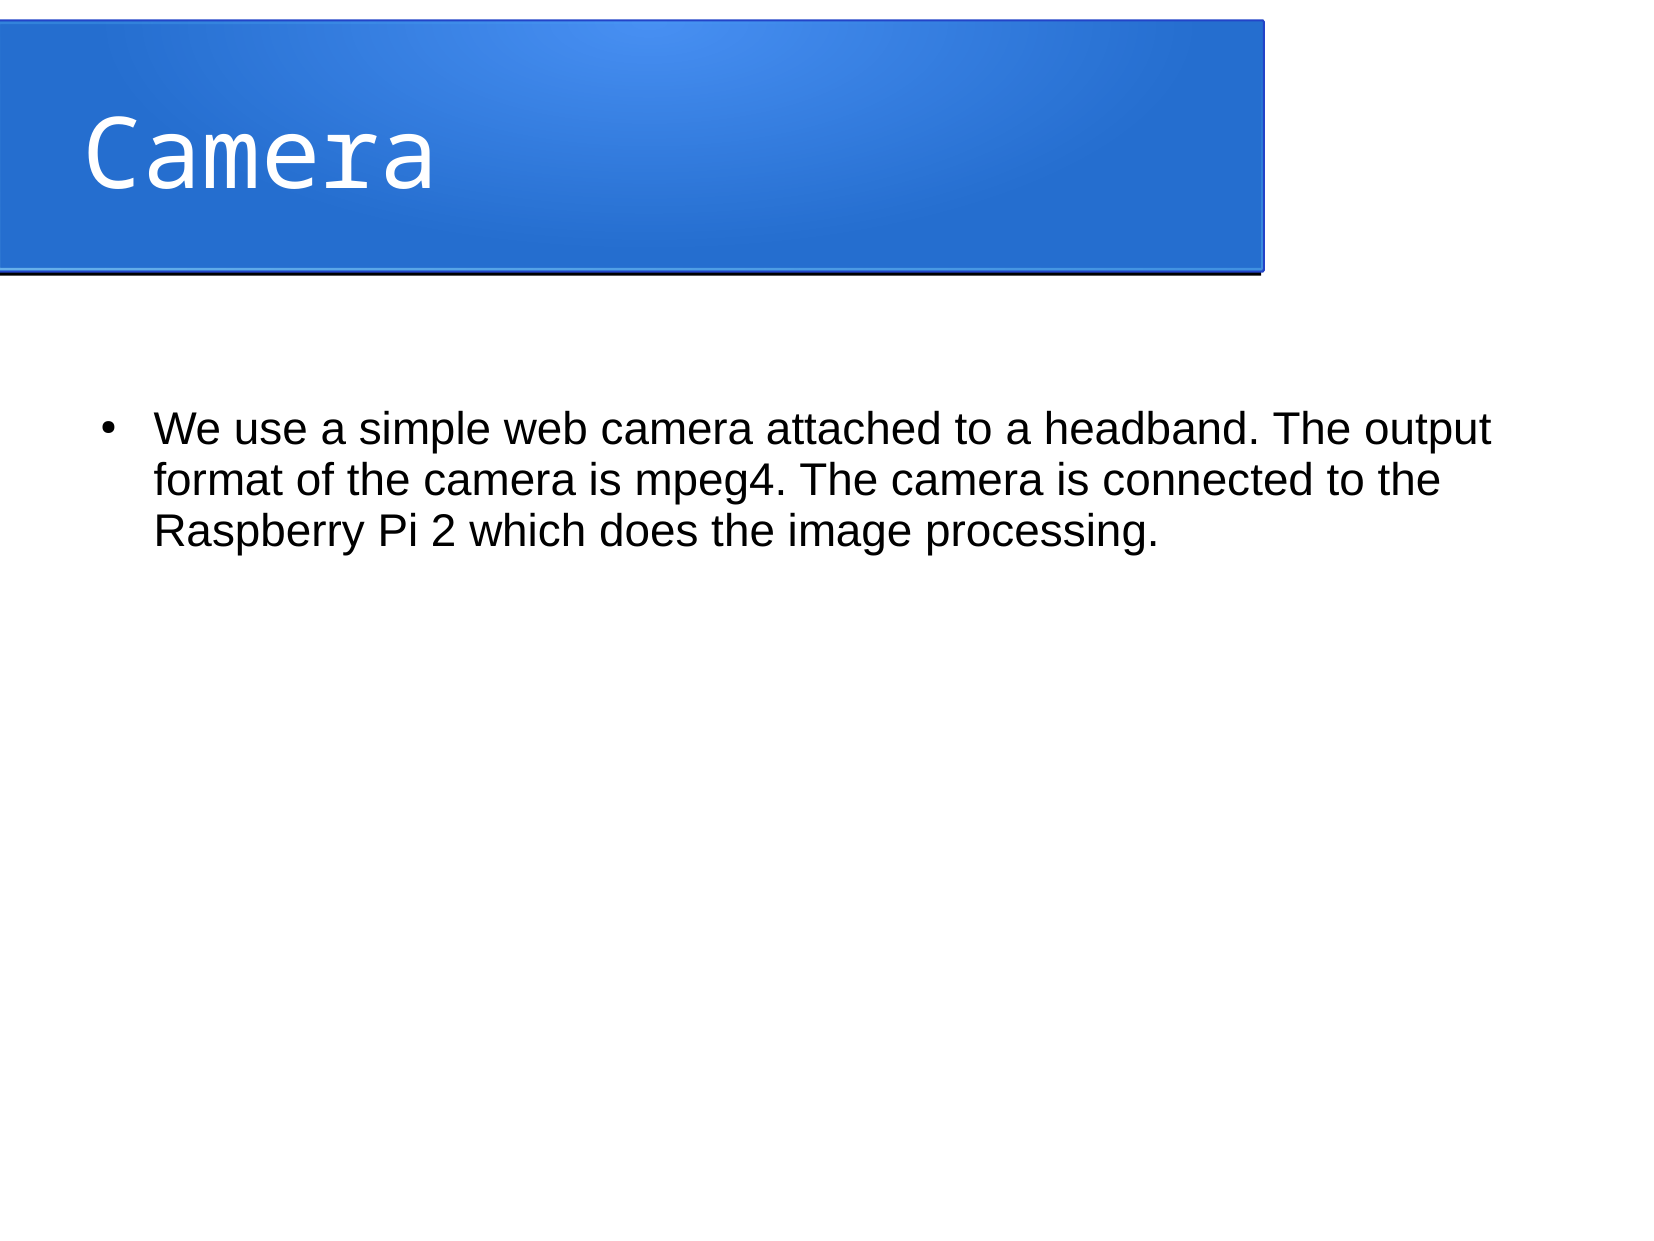

# Camera
We use a simple web camera attached to a headband. The output format of the camera is mpeg4. The camera is connected to the Raspberry Pi 2 which does the image processing.